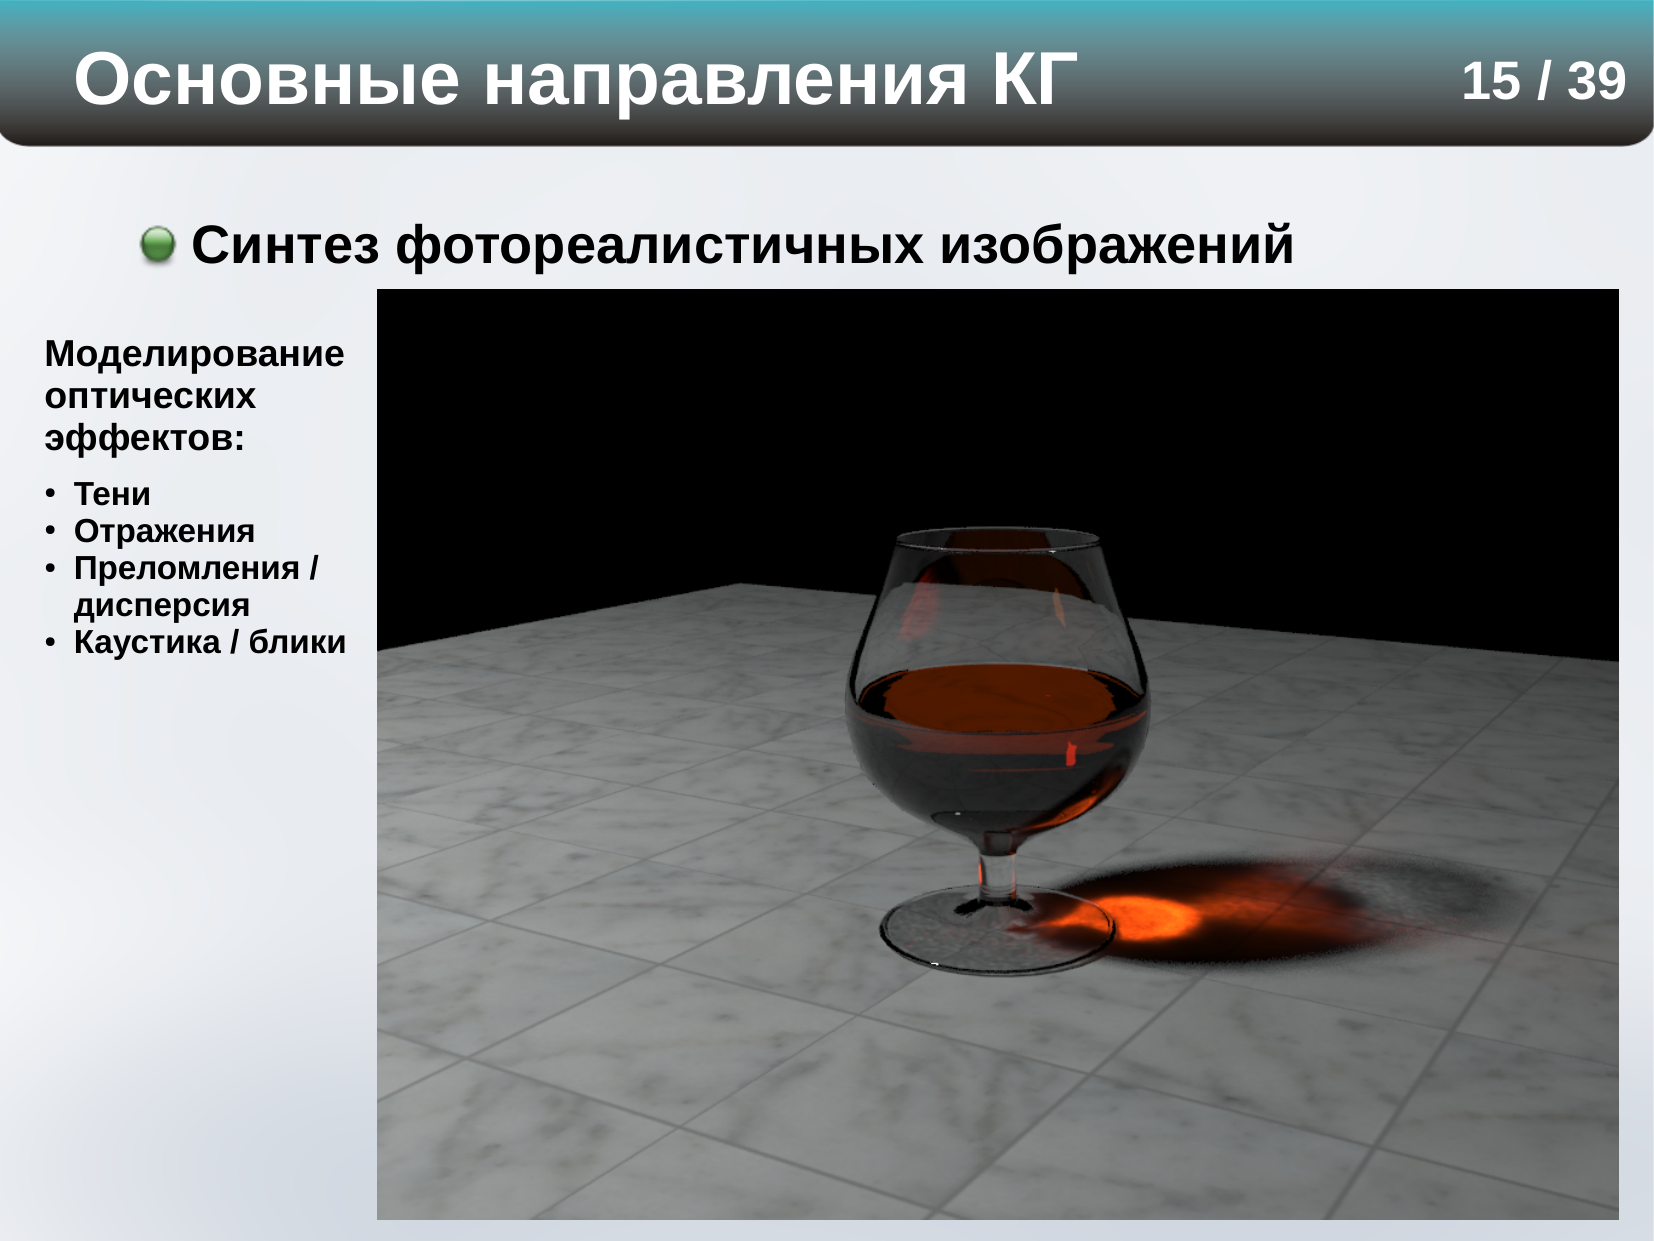

Основные направления КГ
Синтез фотореалистичных изображений
Моделирование оптических эффектов:
Тени
Отражения
Преломления / дисперсия
Каустика / блики